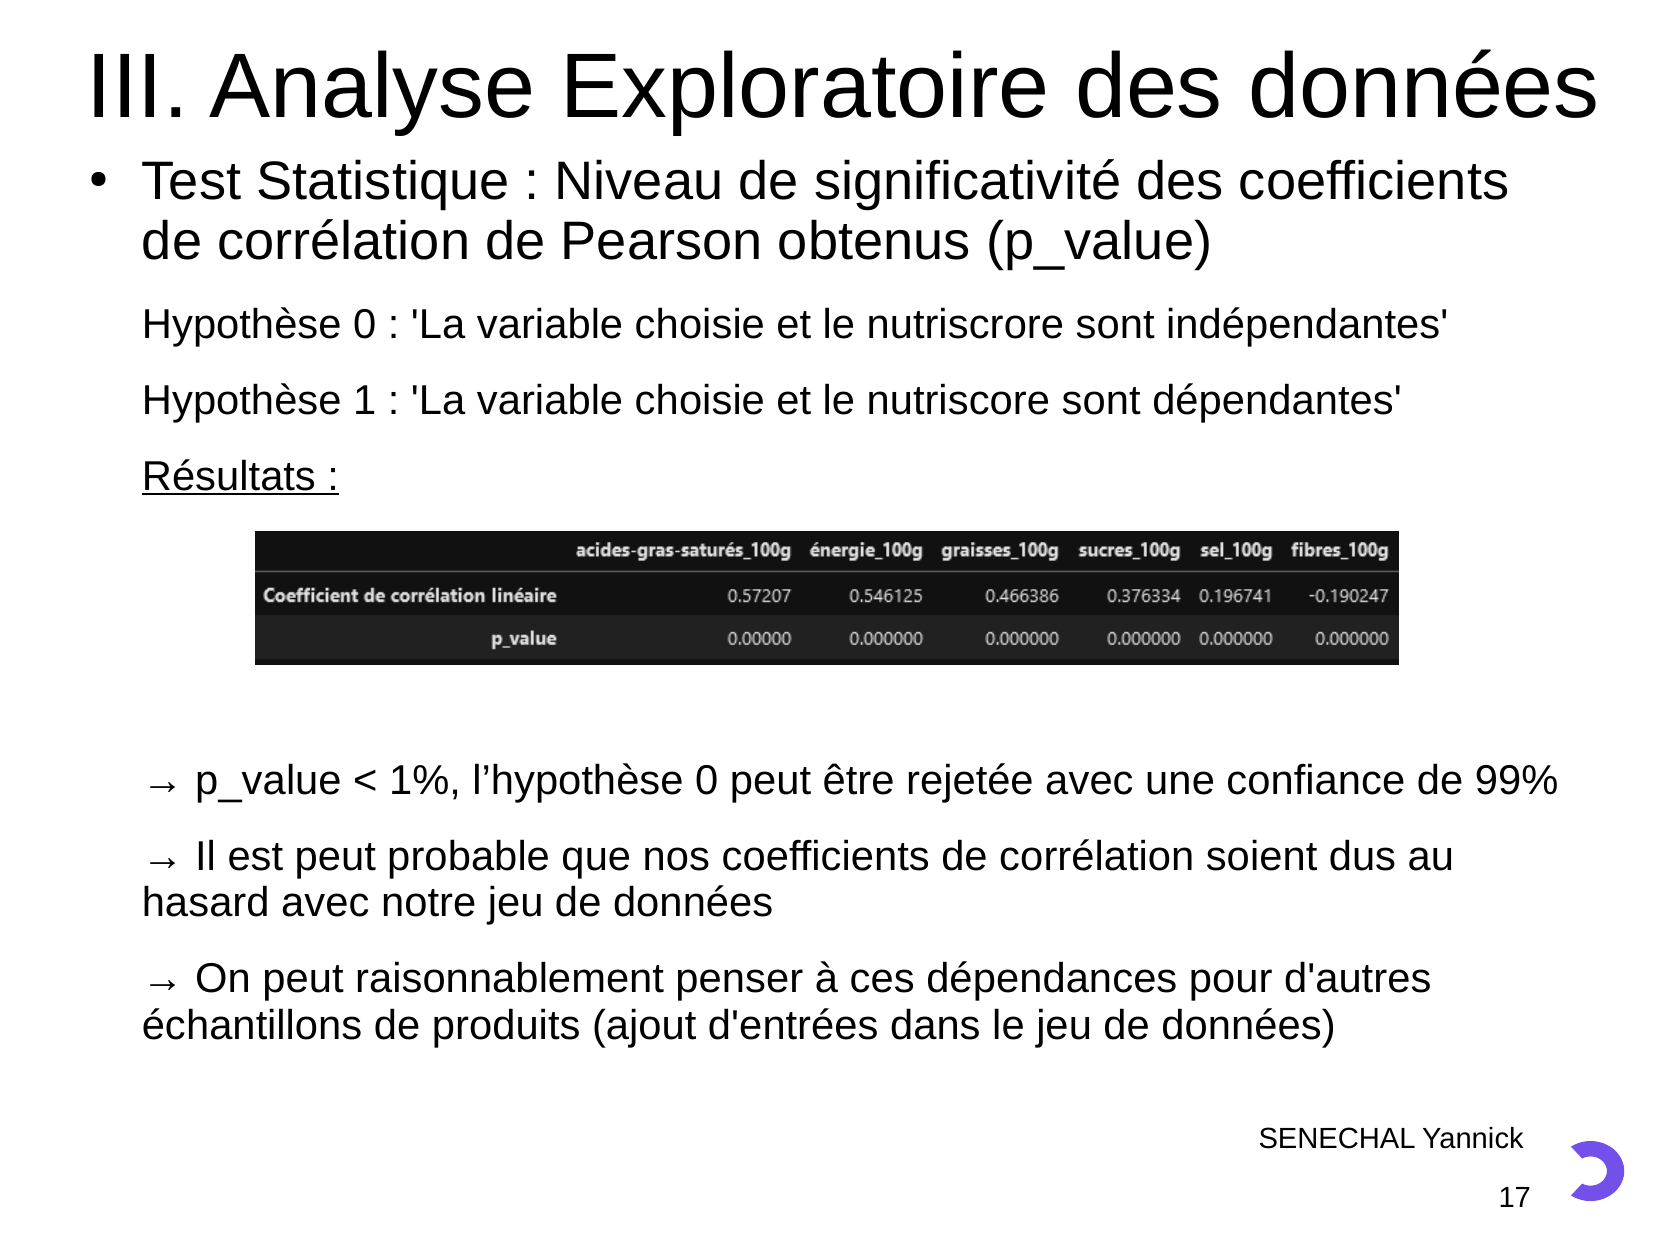

# III. Analyse Exploratoire des données
Test Statistique : Niveau de significativité des coefficients de corrélation de Pearson obtenus (p_value)
Hypothèse 0 : 'La variable choisie et le nutriscrore sont indépendantes'
Hypothèse 1 : 'La variable choisie et le nutriscore sont dépendantes'
Résultats :
→ p_value < 1%, l’hypothèse 0 peut être rejetée avec une confiance de 99%
→ Il est peut probable que nos coefficients de corrélation soient dus au hasard avec notre jeu de données
→ On peut raisonnablement penser à ces dépendances pour d'autres échantillons de produits (ajout d'entrées dans le jeu de données)
SENECHAL Yannick
17